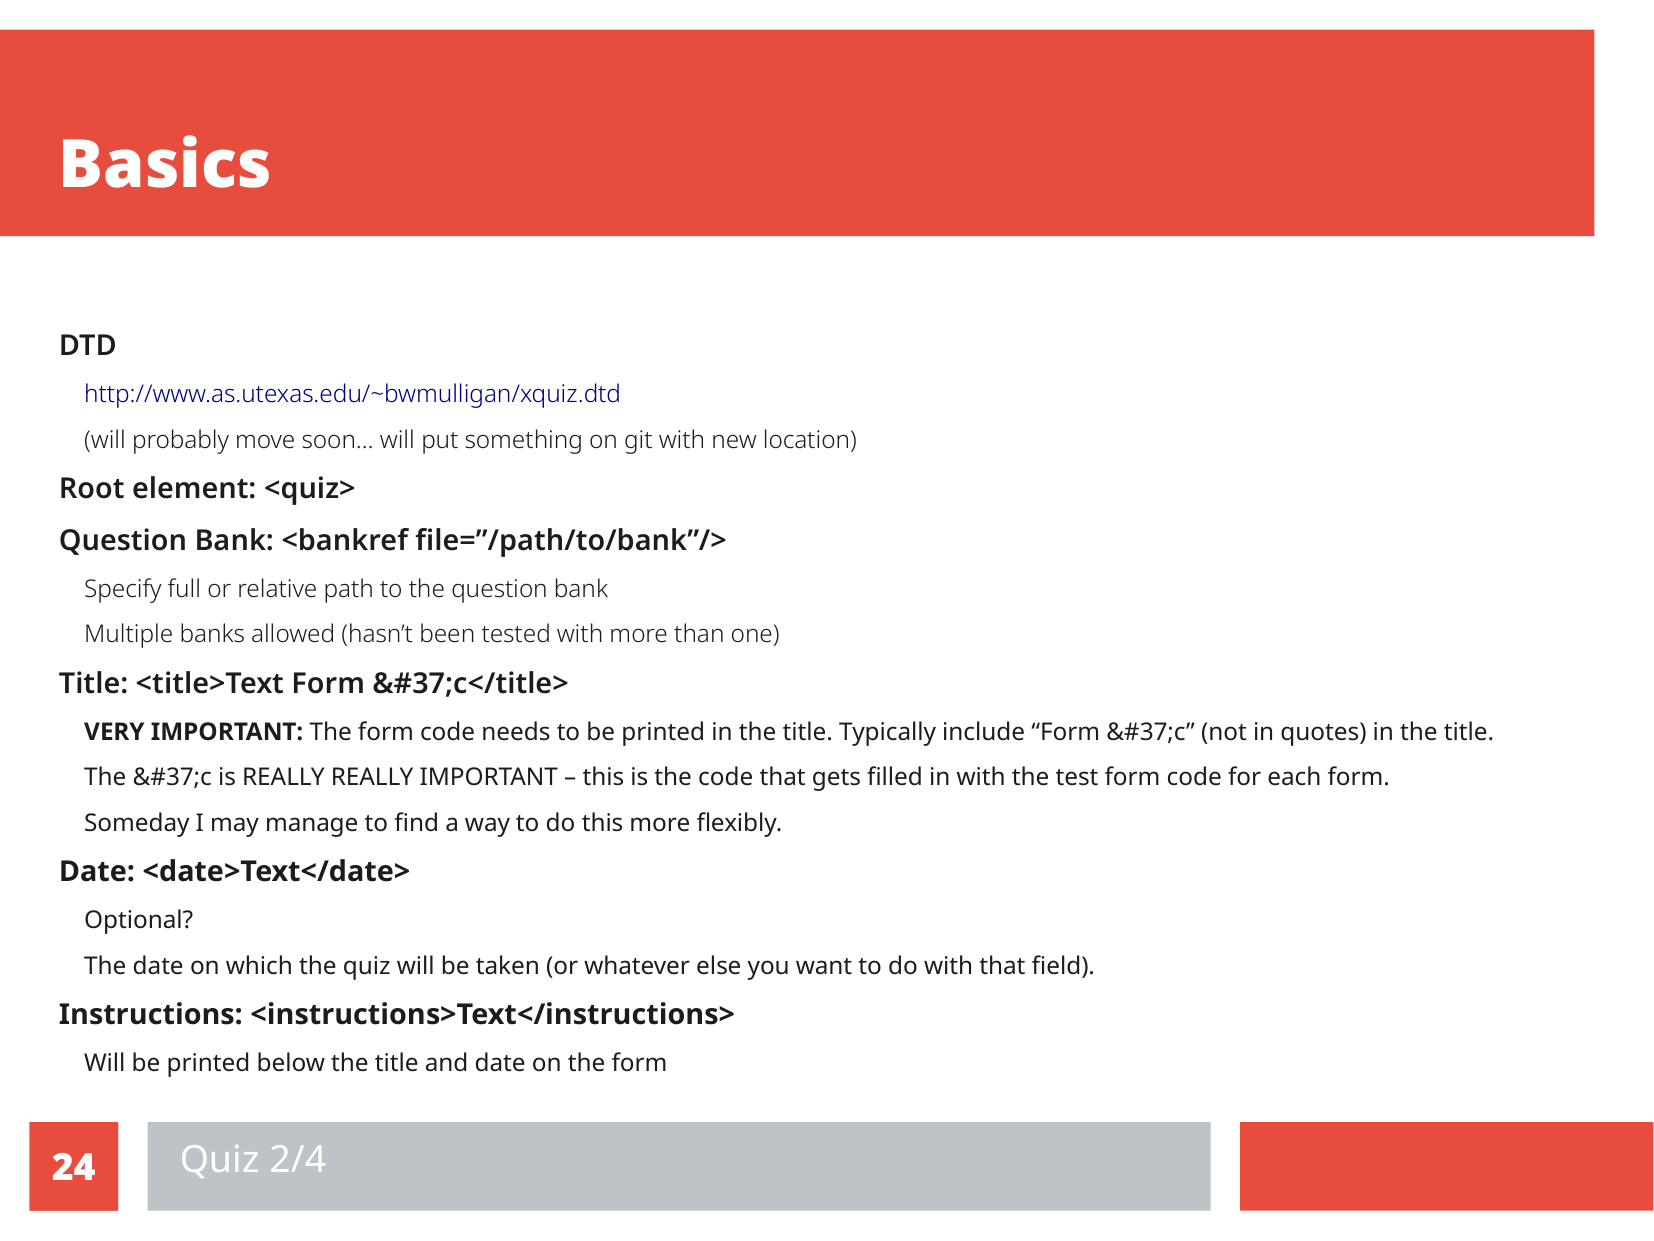

# Basics
DTD
http://www.as.utexas.edu/~bwmulligan/xquiz.dtd
(will probably move soon… will put something on git with new location)
Root element: <quiz>
Question Bank: <bankref file=”/path/to/bank”/>
Specify full or relative path to the question bank
Multiple banks allowed (hasn’t been tested with more than one)
Title: <title>Text Form &#37;c</title>
VERY IMPORTANT: The form code needs to be printed in the title. Typically include “Form &#37;c” (not in quotes) in the title.
The &#37;c is REALLY REALLY IMPORTANT – this is the code that gets filled in with the test form code for each form.
Someday I may manage to find a way to do this more flexibly.
Date: <date>Text</date>
Optional?
The date on which the quiz will be taken (or whatever else you want to do with that field).
Instructions: <instructions>Text</instructions>
Will be printed below the title and date on the form
24
Quiz 2/4